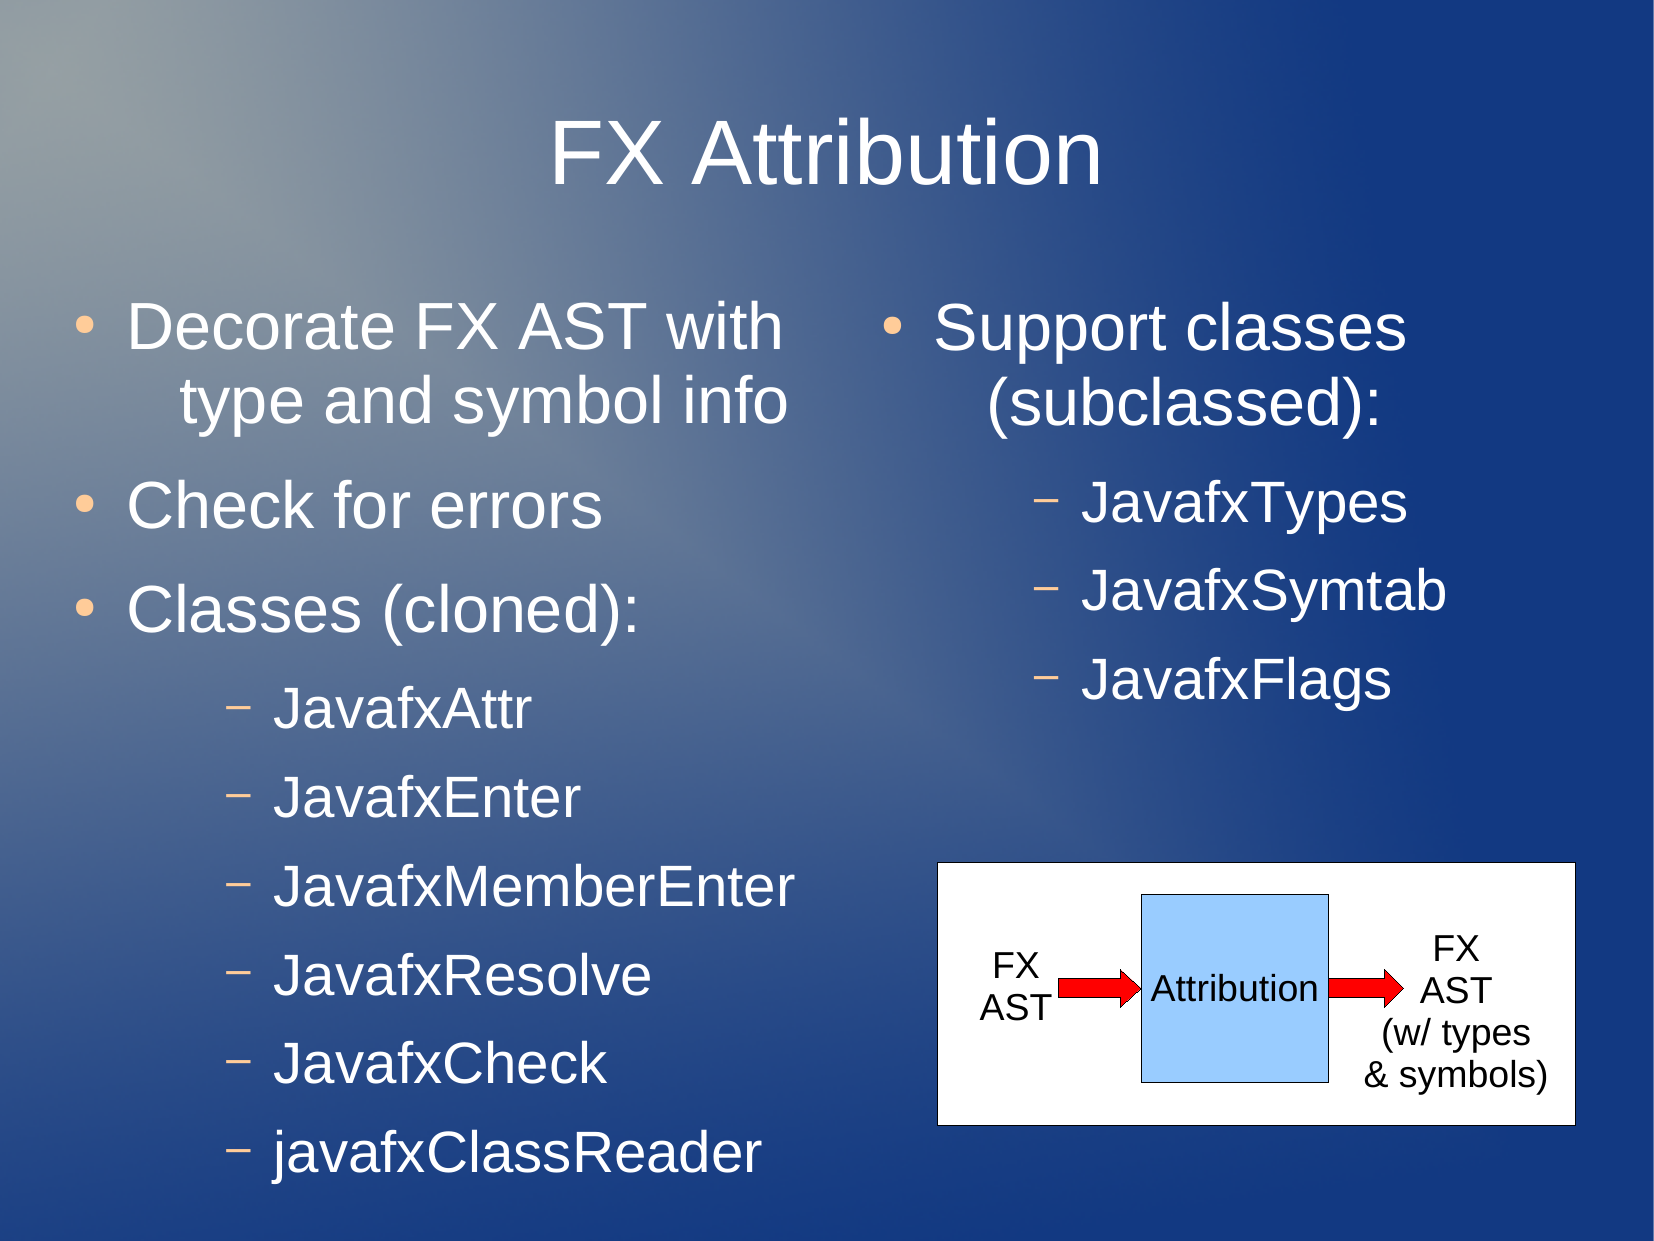

# FX Attribution
Decorate FX AST with type and symbol info
Check for errors
Classes (cloned):
JavafxAttr
JavafxEnter
JavafxMemberEnter
JavafxResolve
JavafxCheck
javafxClassReader
Support classes (subclassed):
JavafxTypes
JavafxSymtab
JavafxFlags
Attribution
FX
AST
(w/ types
& symbols)
FX
AST